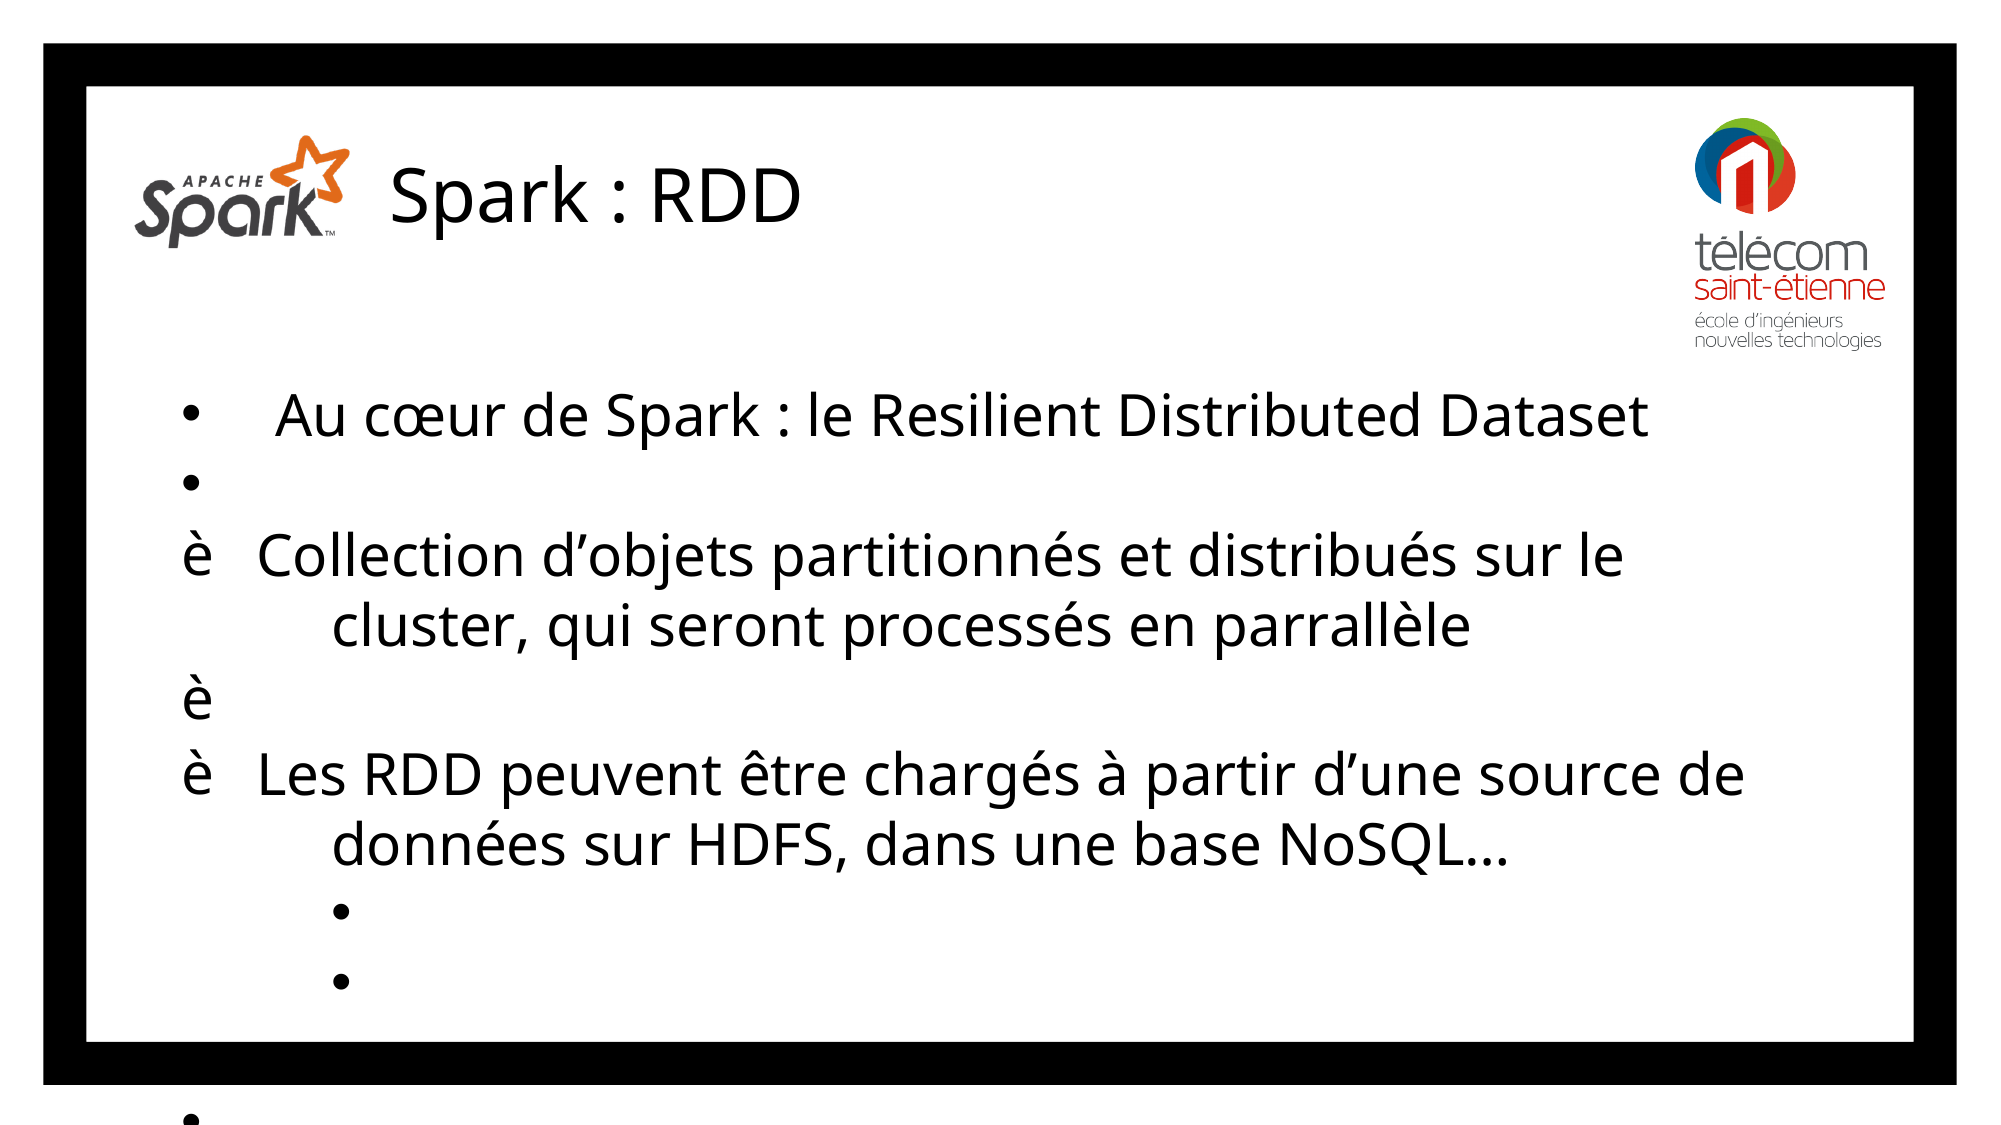

# Spark : RDD
Au cœur de Spark : le Resilient Distributed Dataset
Collection d’objets partitionnés et distribués sur le cluster, qui seront processés en parrallèle
Les RDD peuvent être chargés à partir d’une source de données sur HDFS, dans une base NoSQL…